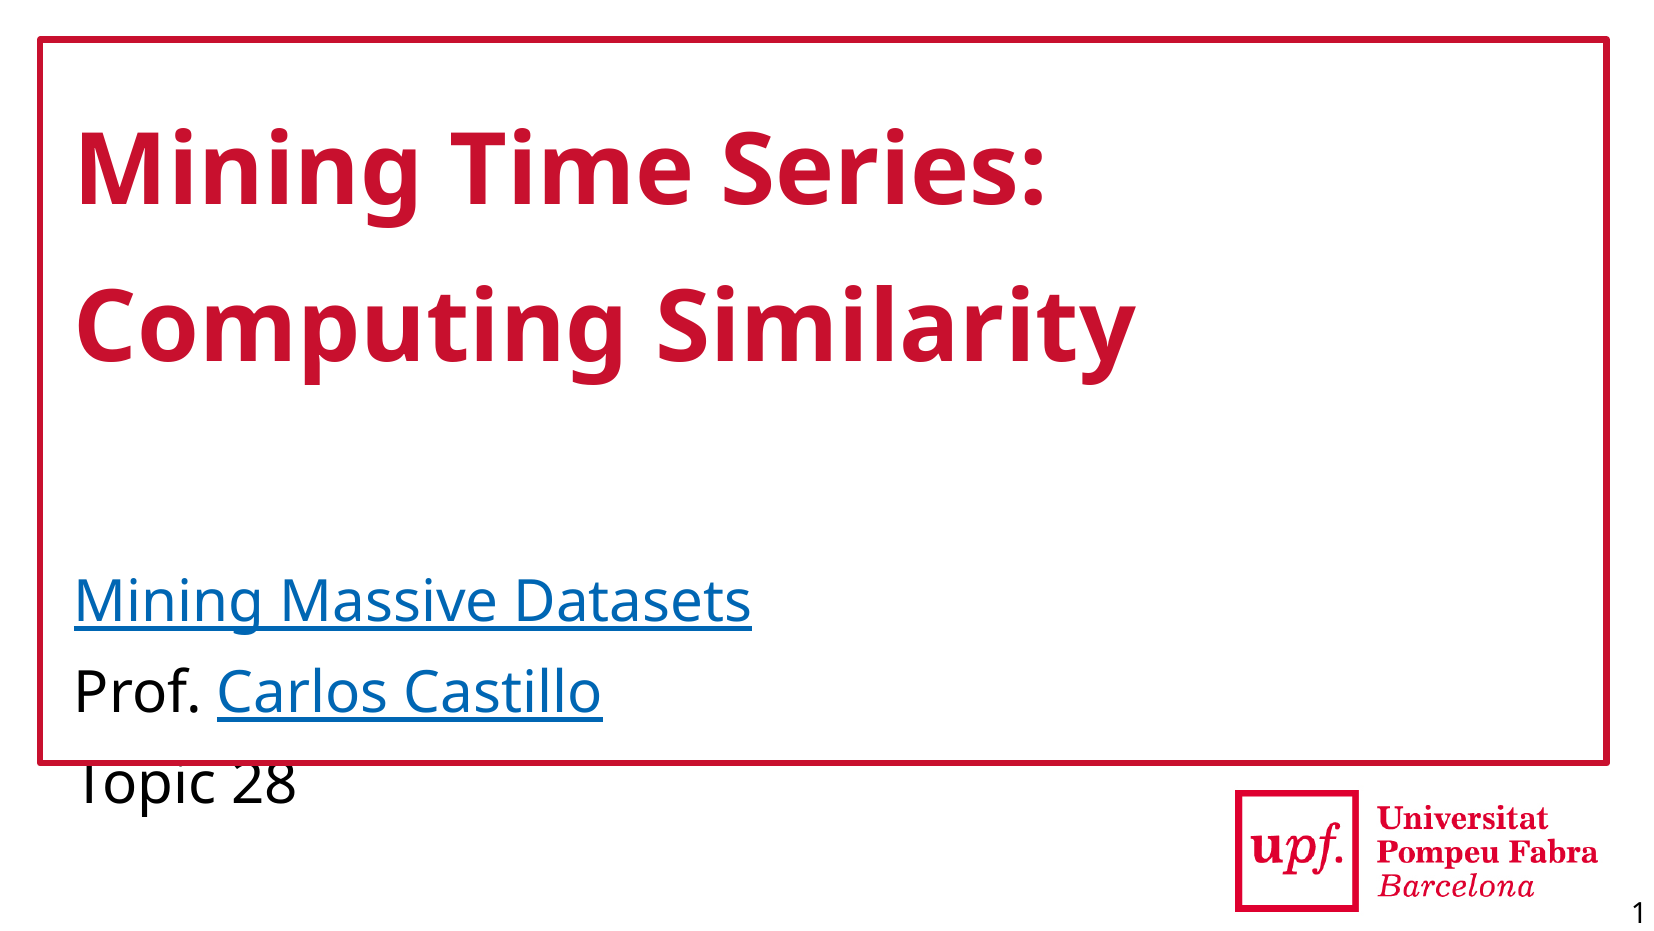

Mining Time Series:
Computing Similarity
Mining Massive Datasets
Prof. Carlos Castillo
Topic 28
1